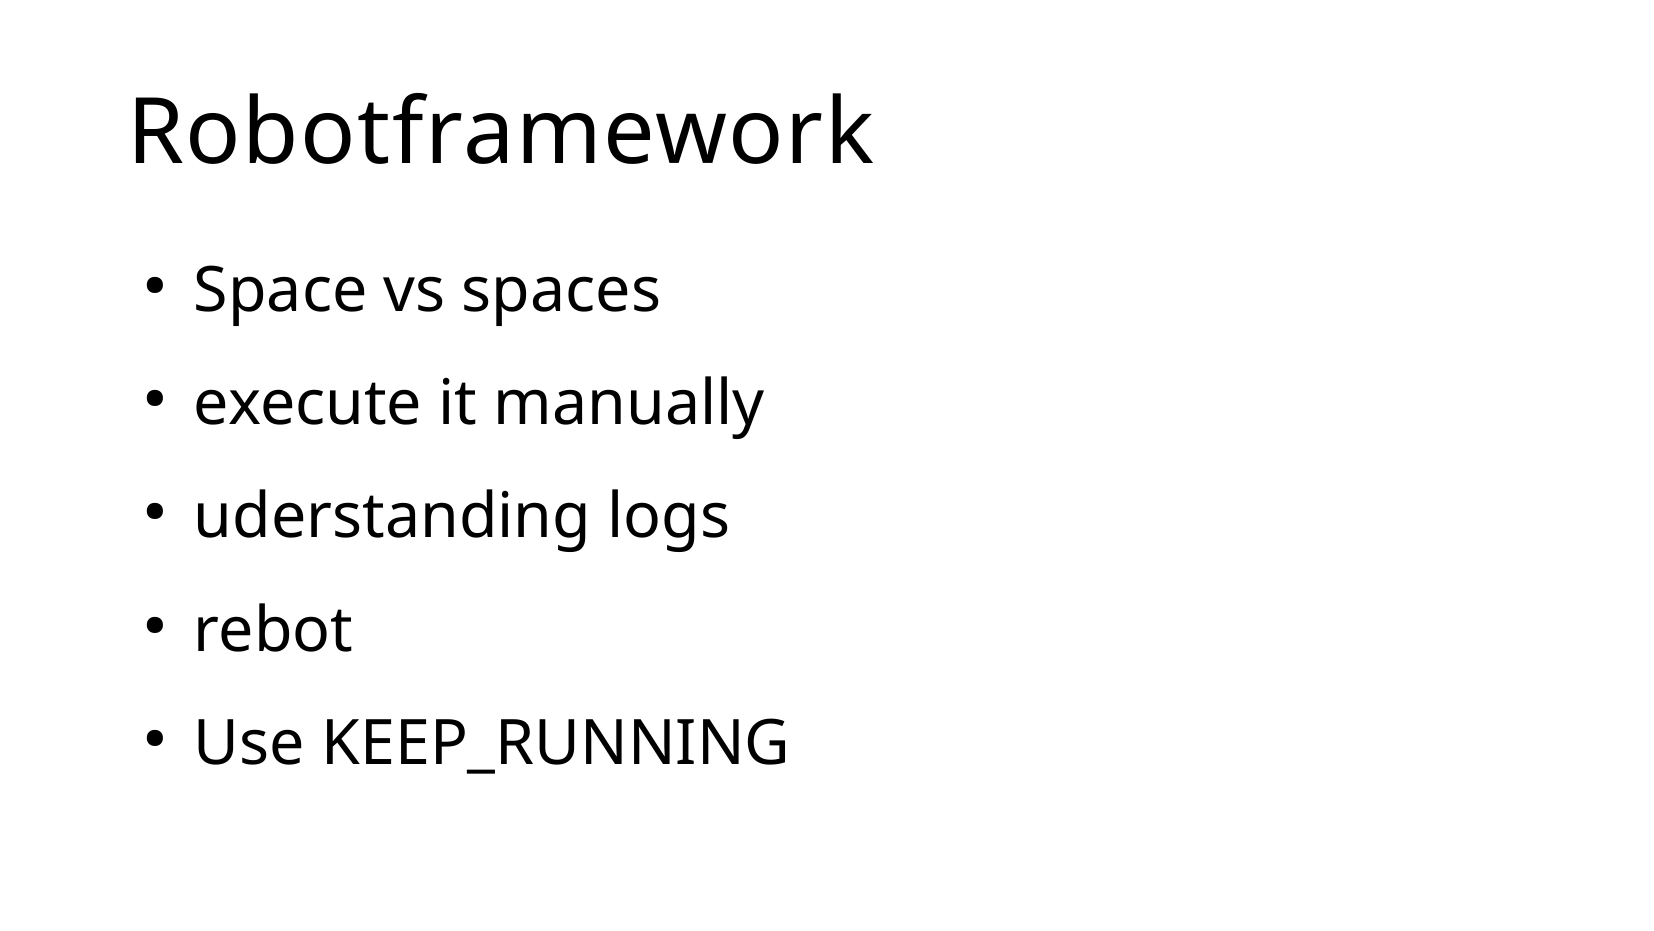

# Robotframework
Space vs spaces
execute it manually
uderstanding logs
rebot
Use KEEP_RUNNING